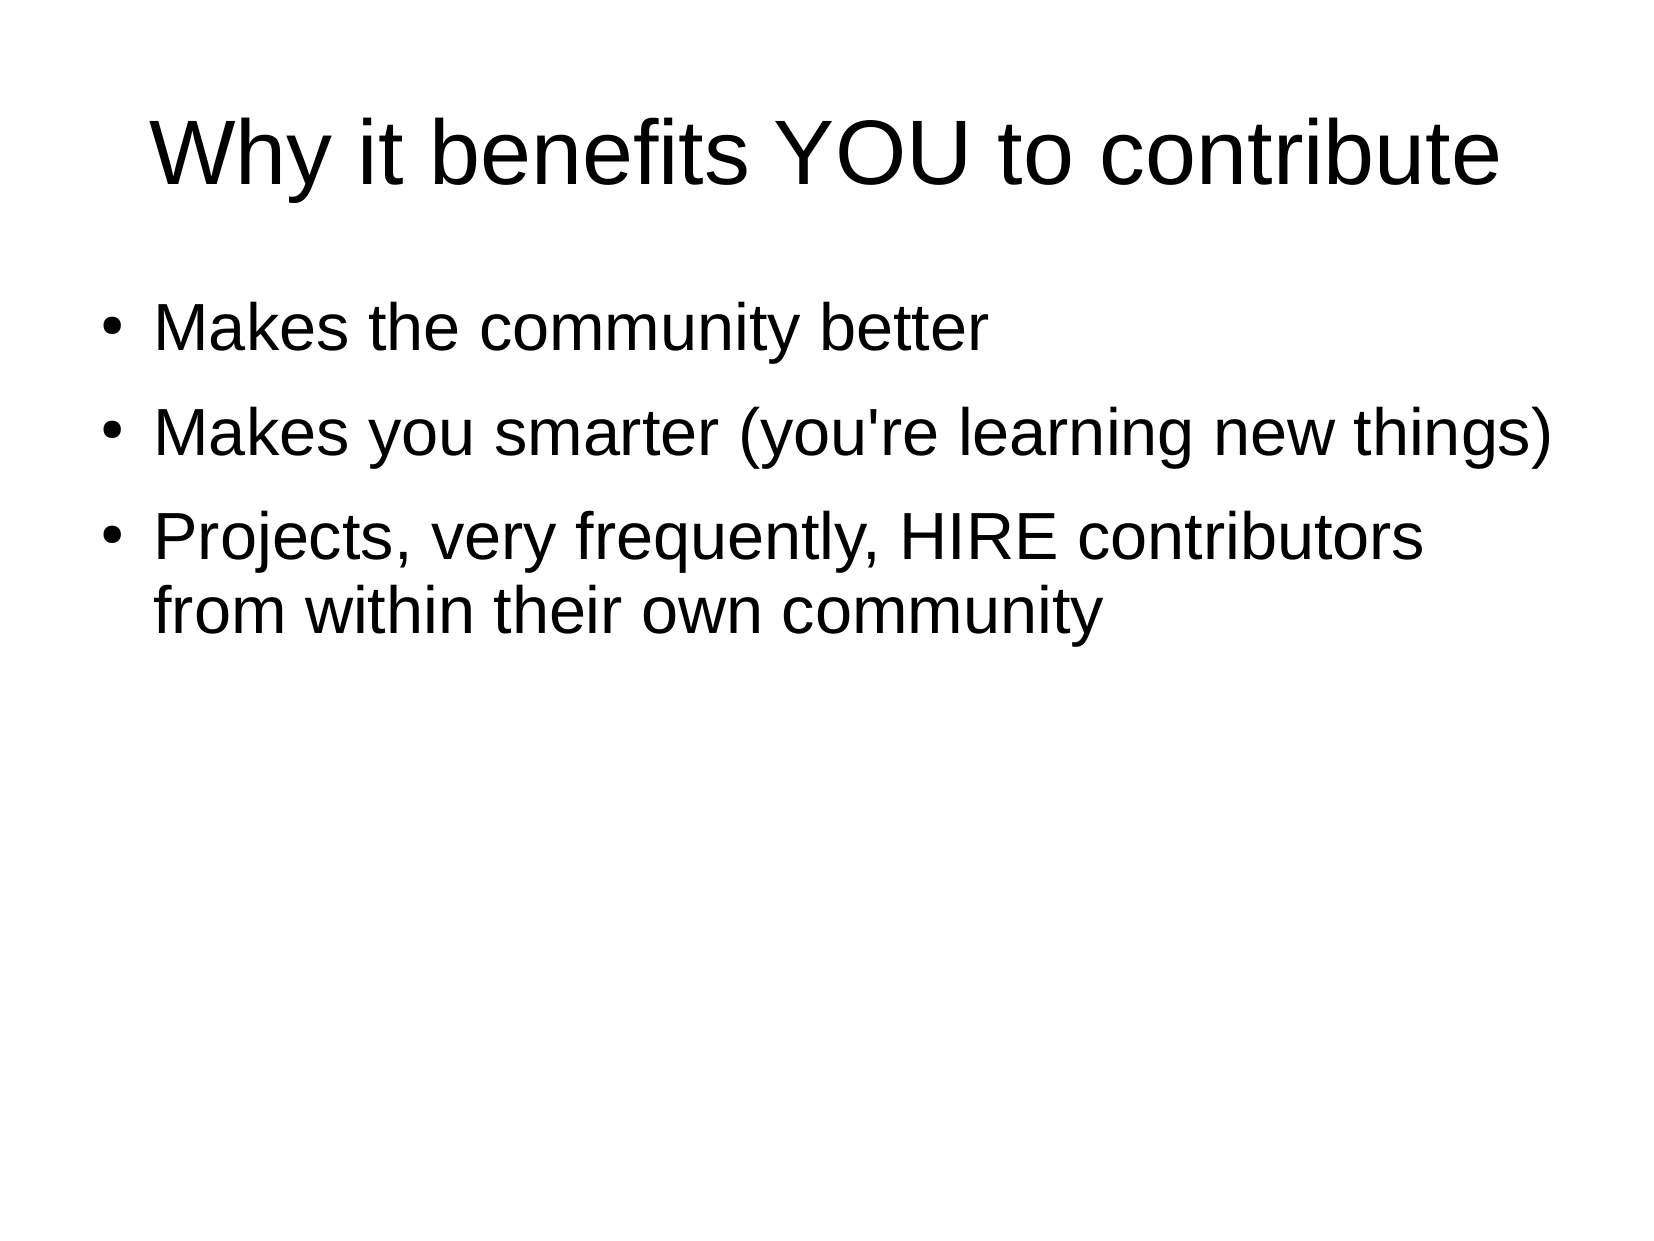

# Why it benefits YOU to contribute
Makes the community better
Makes you smarter (you're learning new things)
Projects, very frequently, HIRE contributors from within their own community